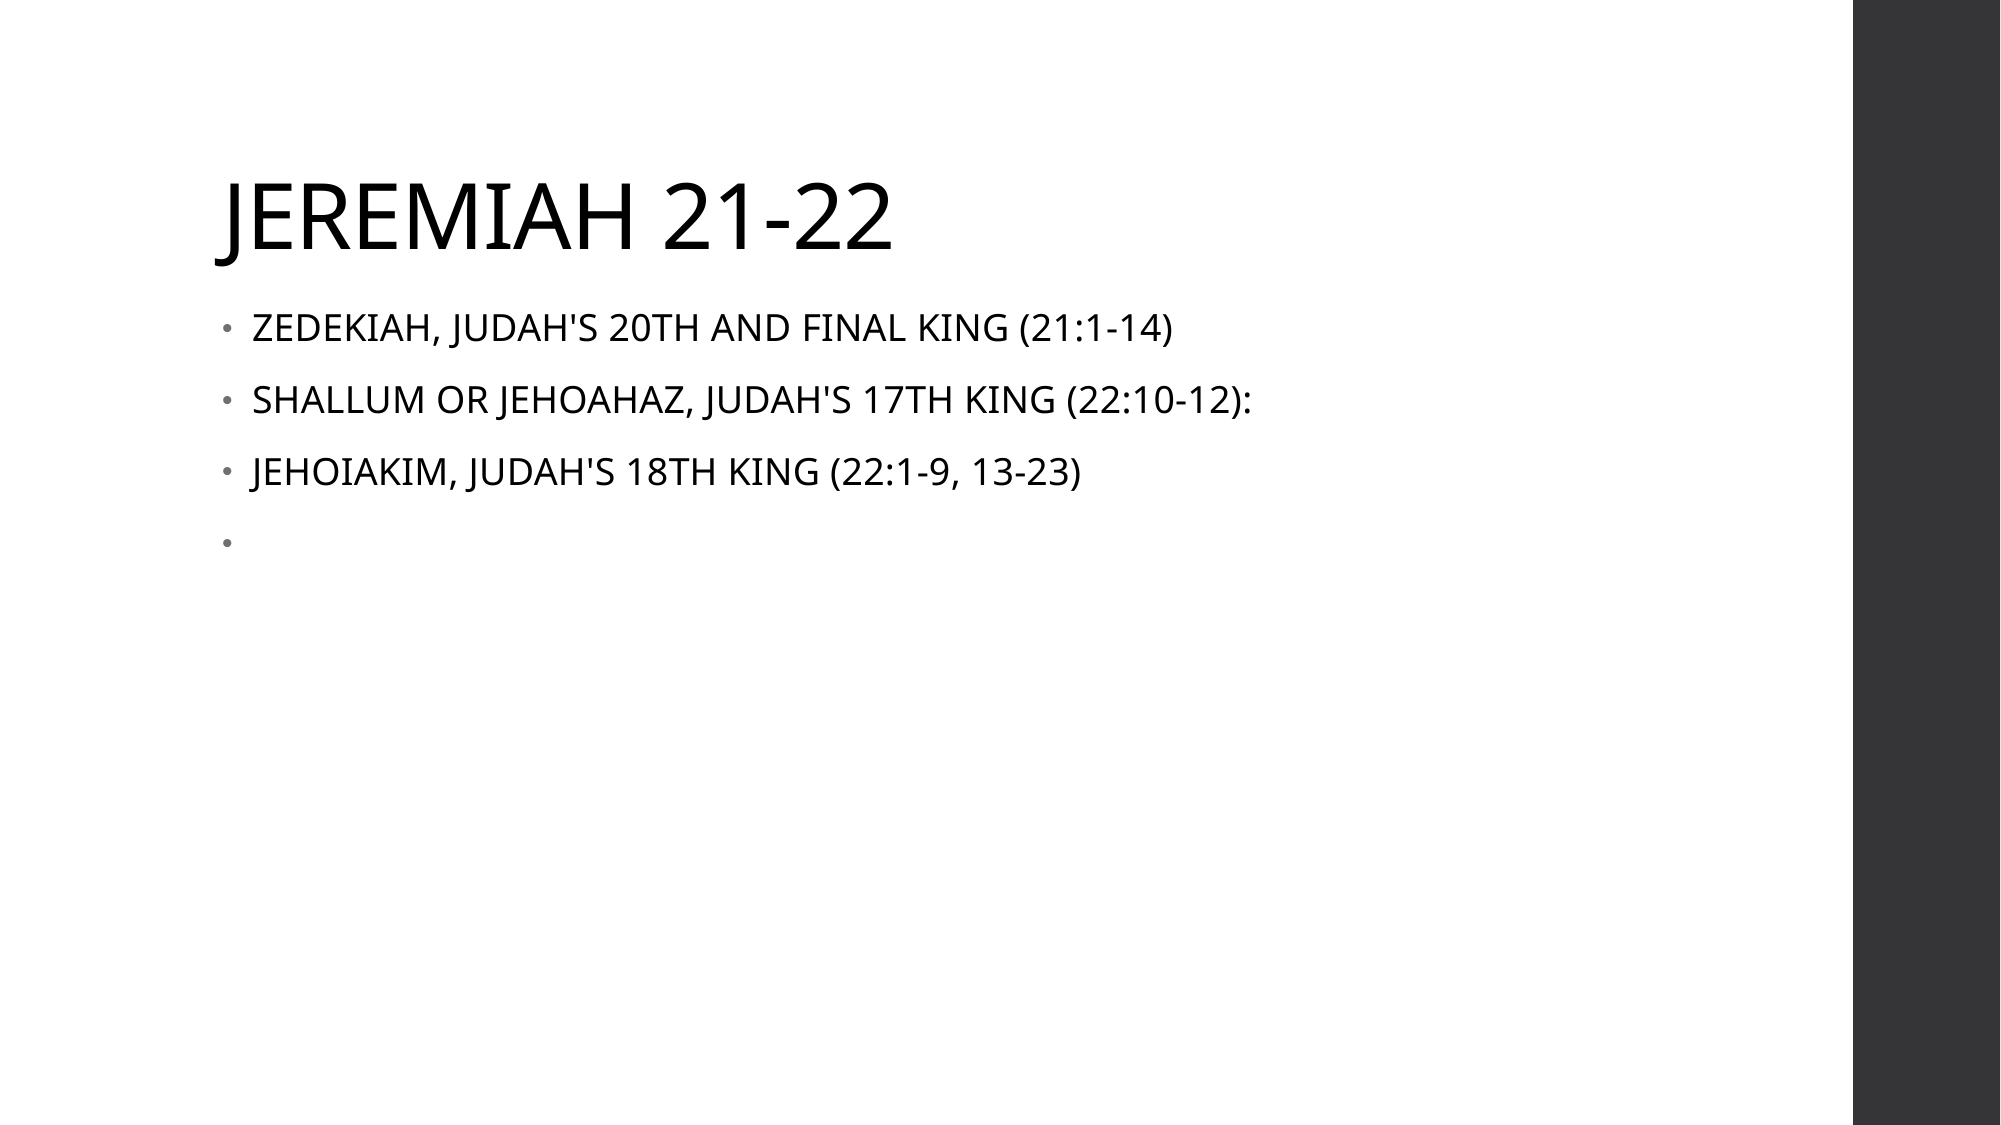

# JEREMIAH 21-22
ZEDEKIAH, JUDAH'S 20TH AND FINAL KING (21:1-14)
SHALLUM OR JEHOAHAZ, JUDAH'S 17TH KING (22:10-12):
JEHOIAKIM, JUDAH'S 18TH KING (22:1-9, 13-23)